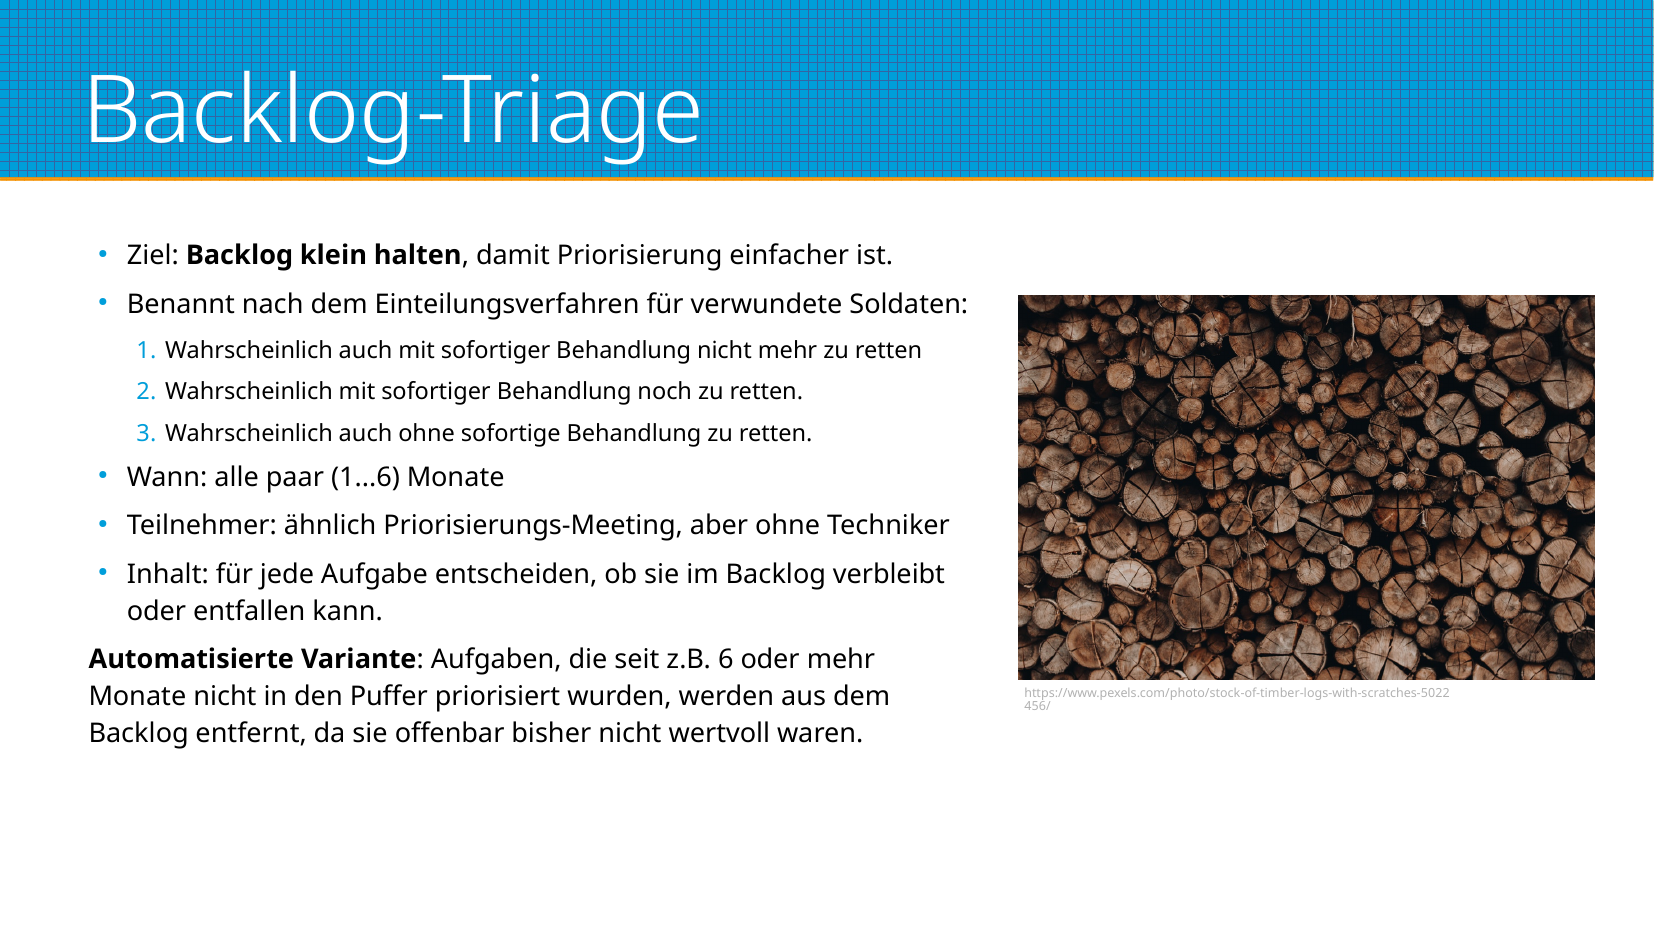

# Backlog-Triage
Ziel: Backlog klein halten, damit Priorisierung einfacher ist.
Benannt nach dem Einteilungsverfahren für verwundete Soldaten:
Wahrscheinlich auch mit sofortiger Behandlung nicht mehr zu retten
Wahrscheinlich mit sofortiger Behandlung noch zu retten.
Wahrscheinlich auch ohne sofortige Behandlung zu retten.
Wann: alle paar (1...6) Monate
Teilnehmer: ähnlich Priorisierungs-Meeting, aber ohne Techniker
Inhalt: für jede Aufgabe entscheiden, ob sie im Backlog verbleibt oder entfallen kann.
Automatisierte Variante: Aufgaben, die seit z.B. 6 oder mehr Monate nicht in den Puffer priorisiert wurden, werden aus dem Backlog entfernt, da sie offenbar bisher nicht wertvoll waren.
https://www.pexels.com/photo/stock-of-timber-logs-with-scratches-5022456/